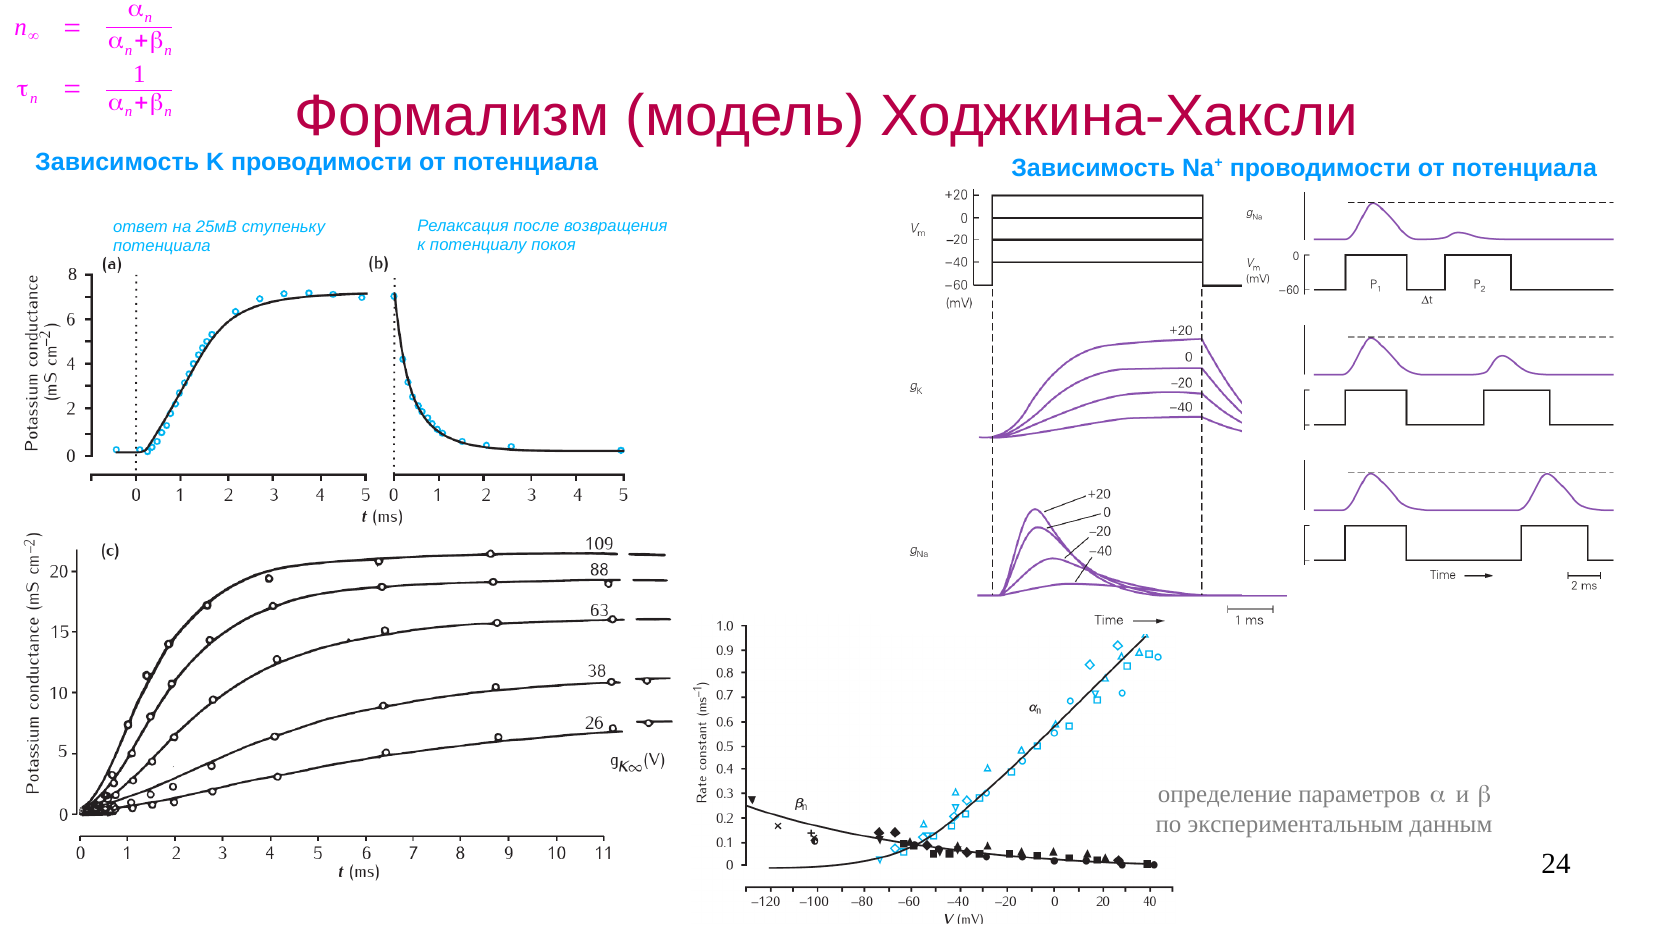

# Формализм (модель) Ходжкина-Хаксли
Зависимость K проводимости от потенциала
Зависимость Na+ проводимости от потенциала
Релаксация после возвращения к потенциалу покоя
ответ на 25мВ ступеньку потенциала
24